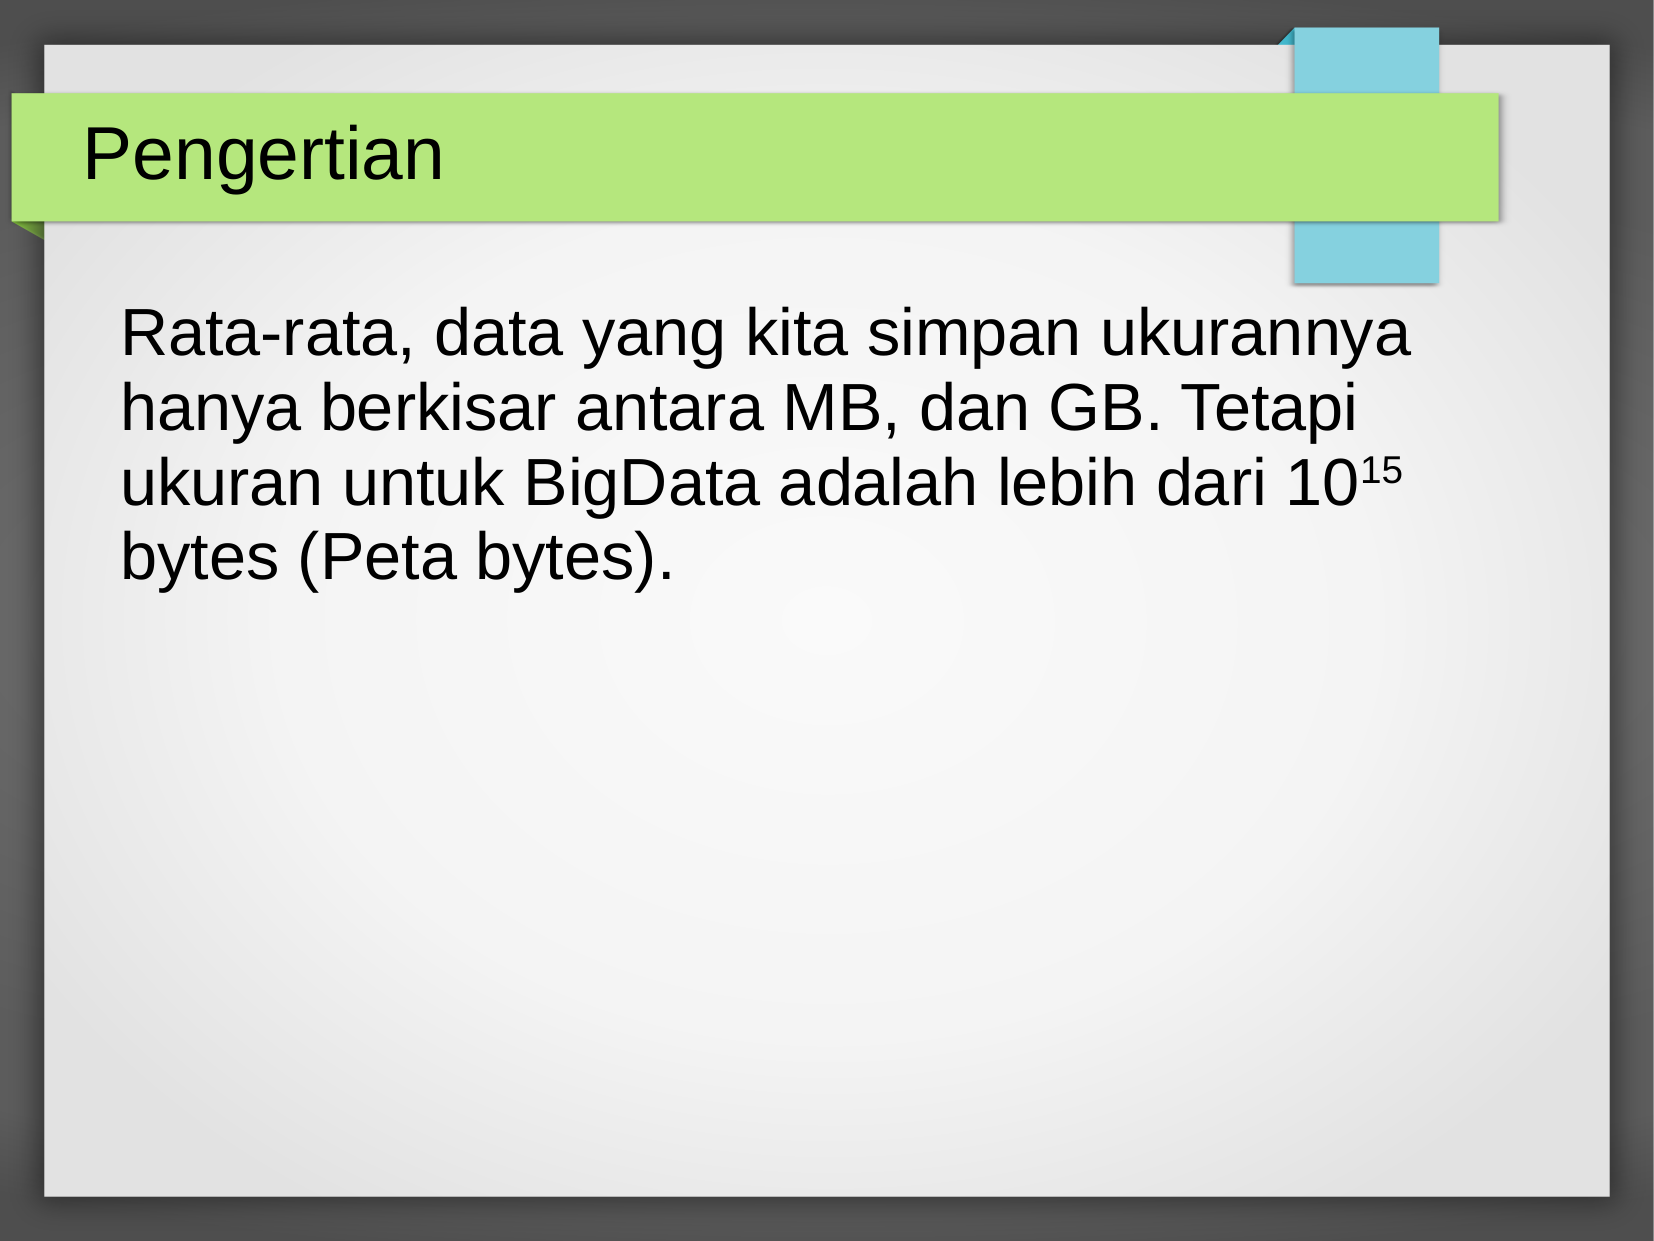

# Pengertian
Rata-rata, data yang kita simpan ukurannya hanya berkisar antara MB, dan GB. Tetapi ukuran untuk BigData adalah lebih dari 1015 bytes (Peta bytes).